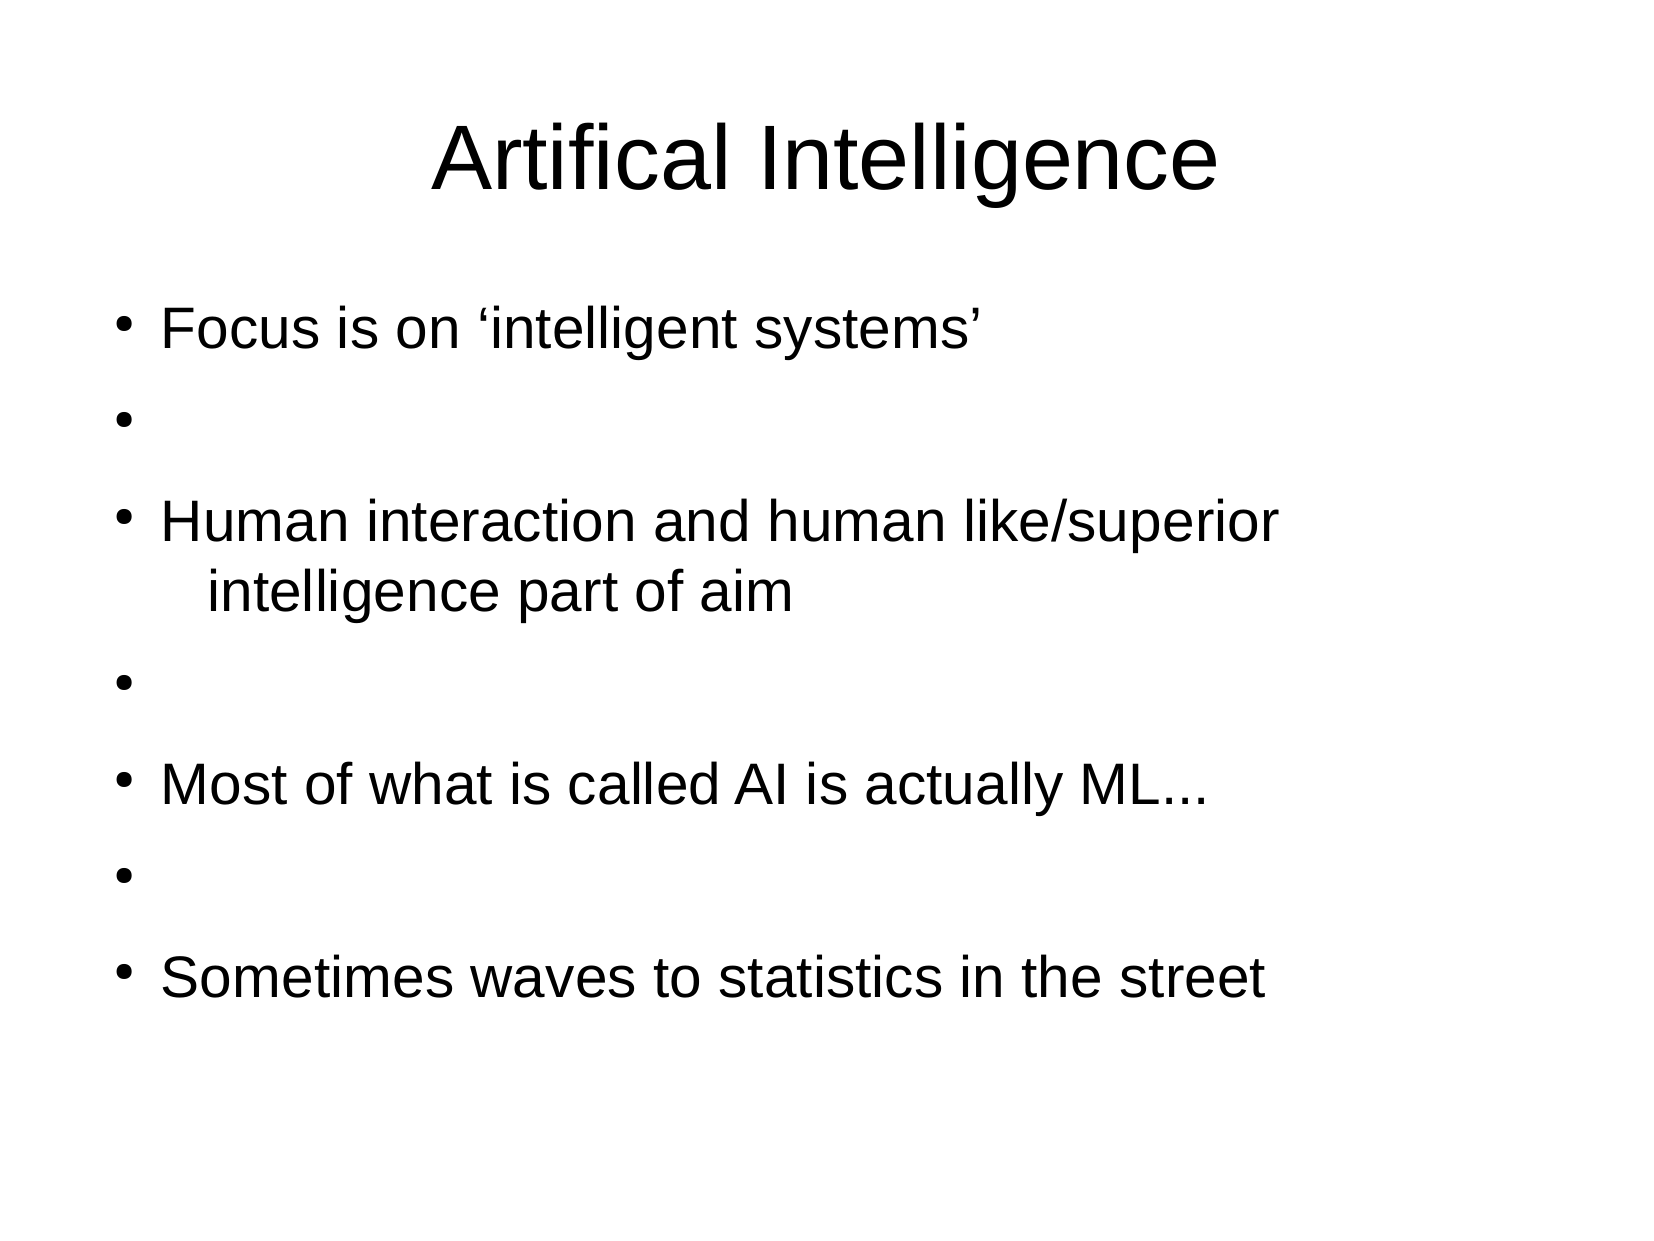

# Artifical Intelligence
Focus is on ‘intelligent systems’
Human interaction and human like/superior intelligence part of aim
Most of what is called AI is actually ML...
Sometimes waves to statistics in the street